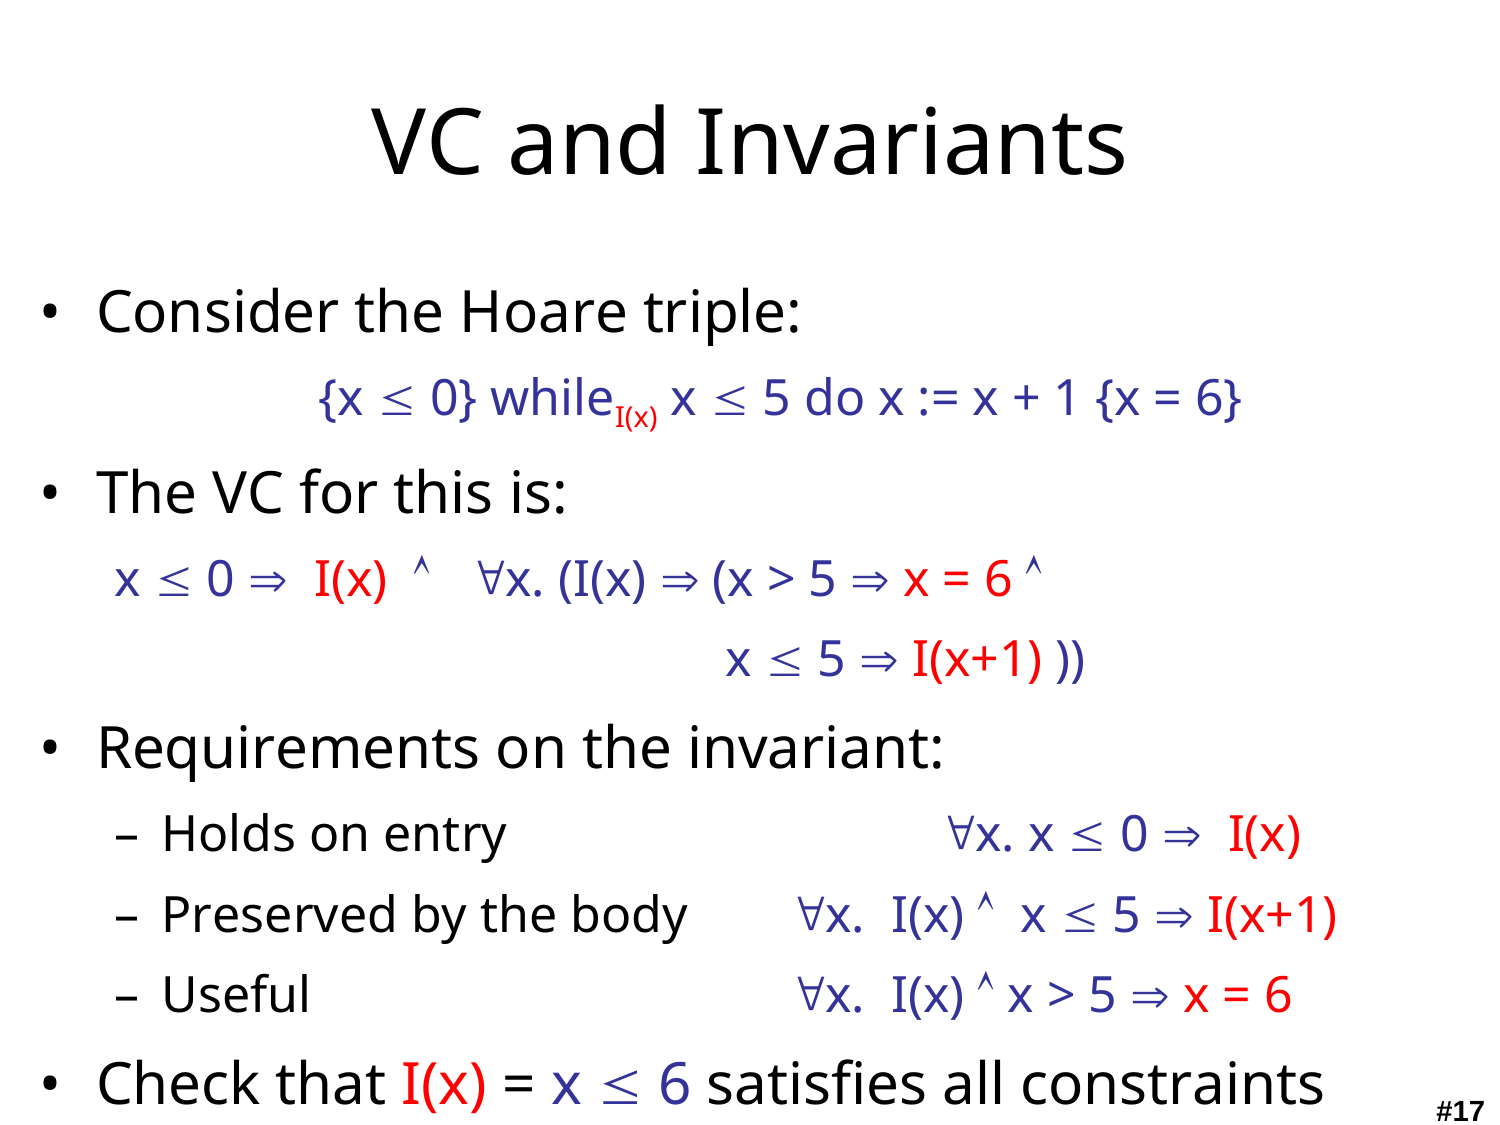

# VC and Invariants
Consider the Hoare triple:
{x  0} whileI(x) x  5 do x := x + 1 {x = 6}
The VC for this is:
x  0  I(x)  x. (I(x)  (x > 5  x = 6 
 x  5  I(x+1) ))
Requirements on the invariant:
Holds on entry			x. x  0  I(x)
Preserved by the body	x. I(x)  x  5  I(x+1)
Useful				x. I(x)  x > 5  x = 6
Check that I(x) = x  6 satisfies all constraints
17